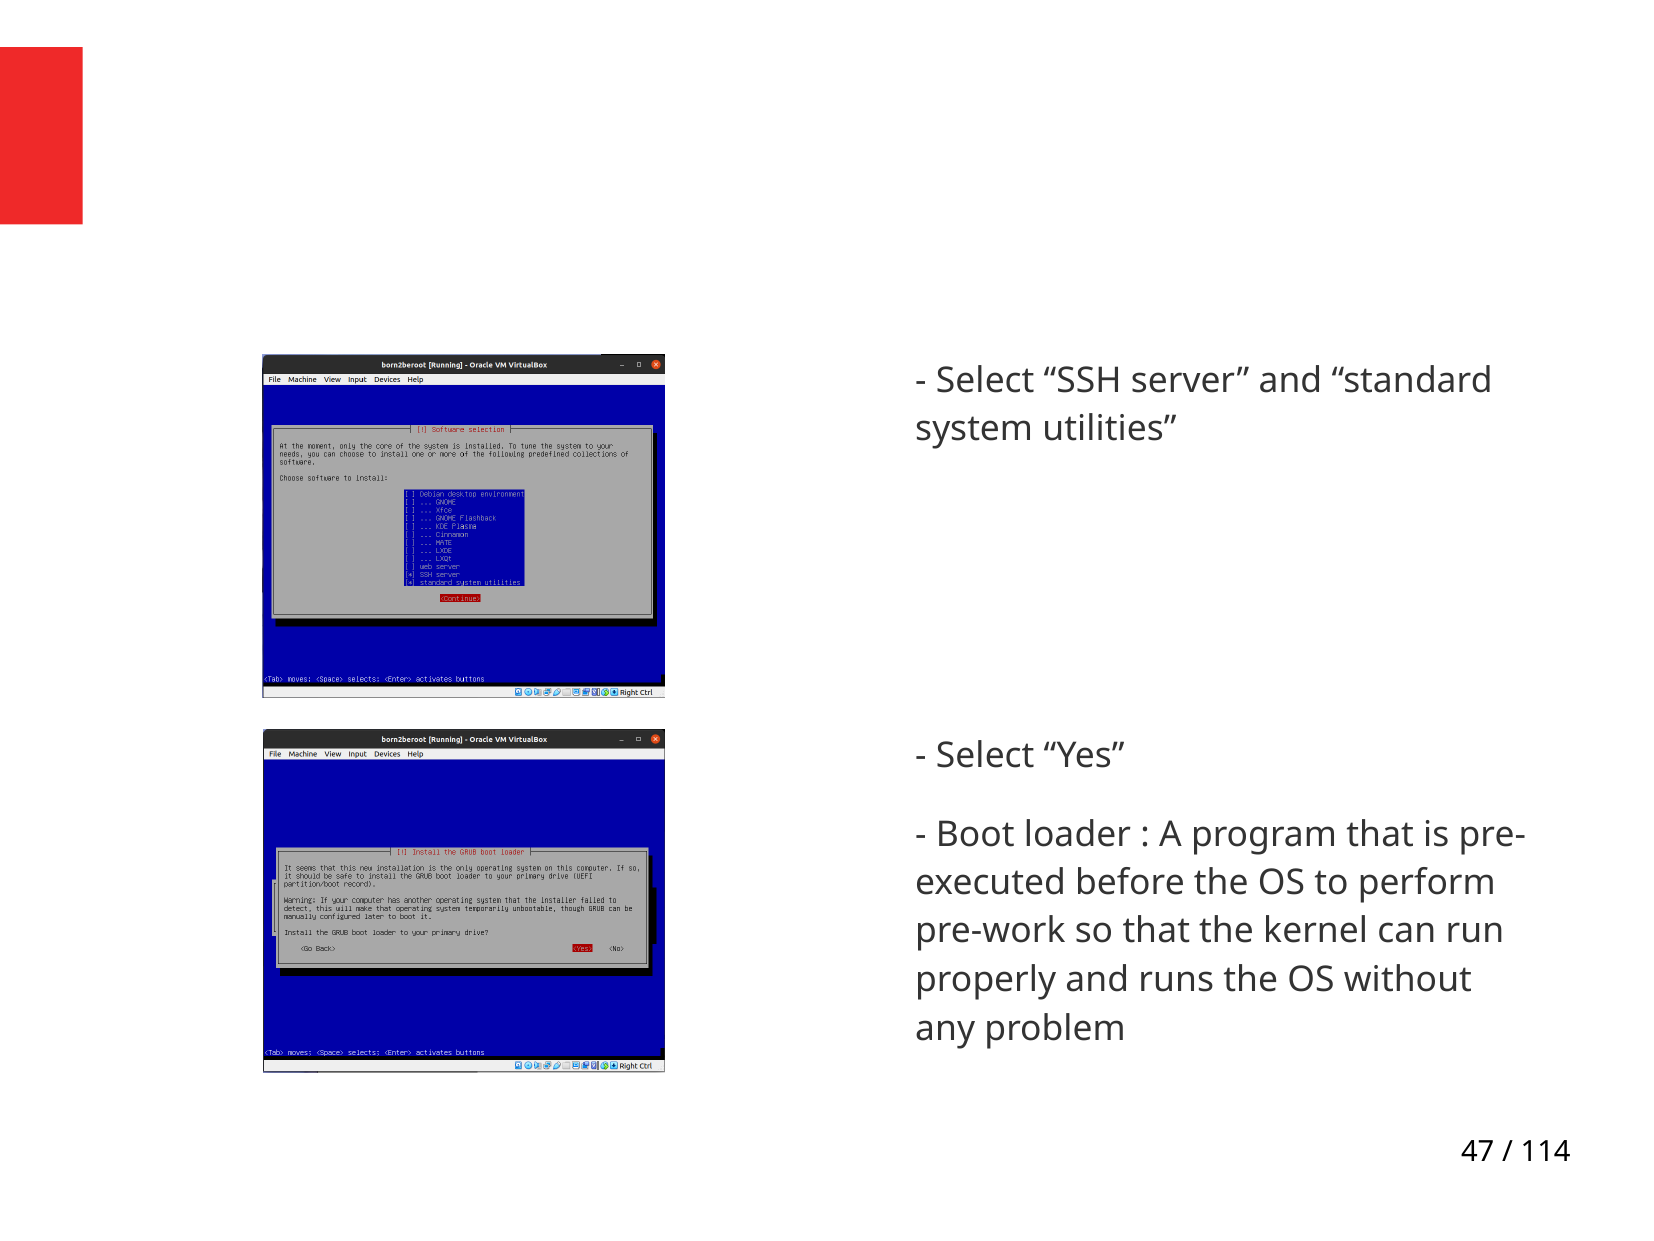

# - Select “SSH server” and “standard system utilities”
- Select “Yes”
- Boot loader : A program that is pre-executed before the OS to perform pre-work so that the kernel can run properly and runs the OS without any problem
47